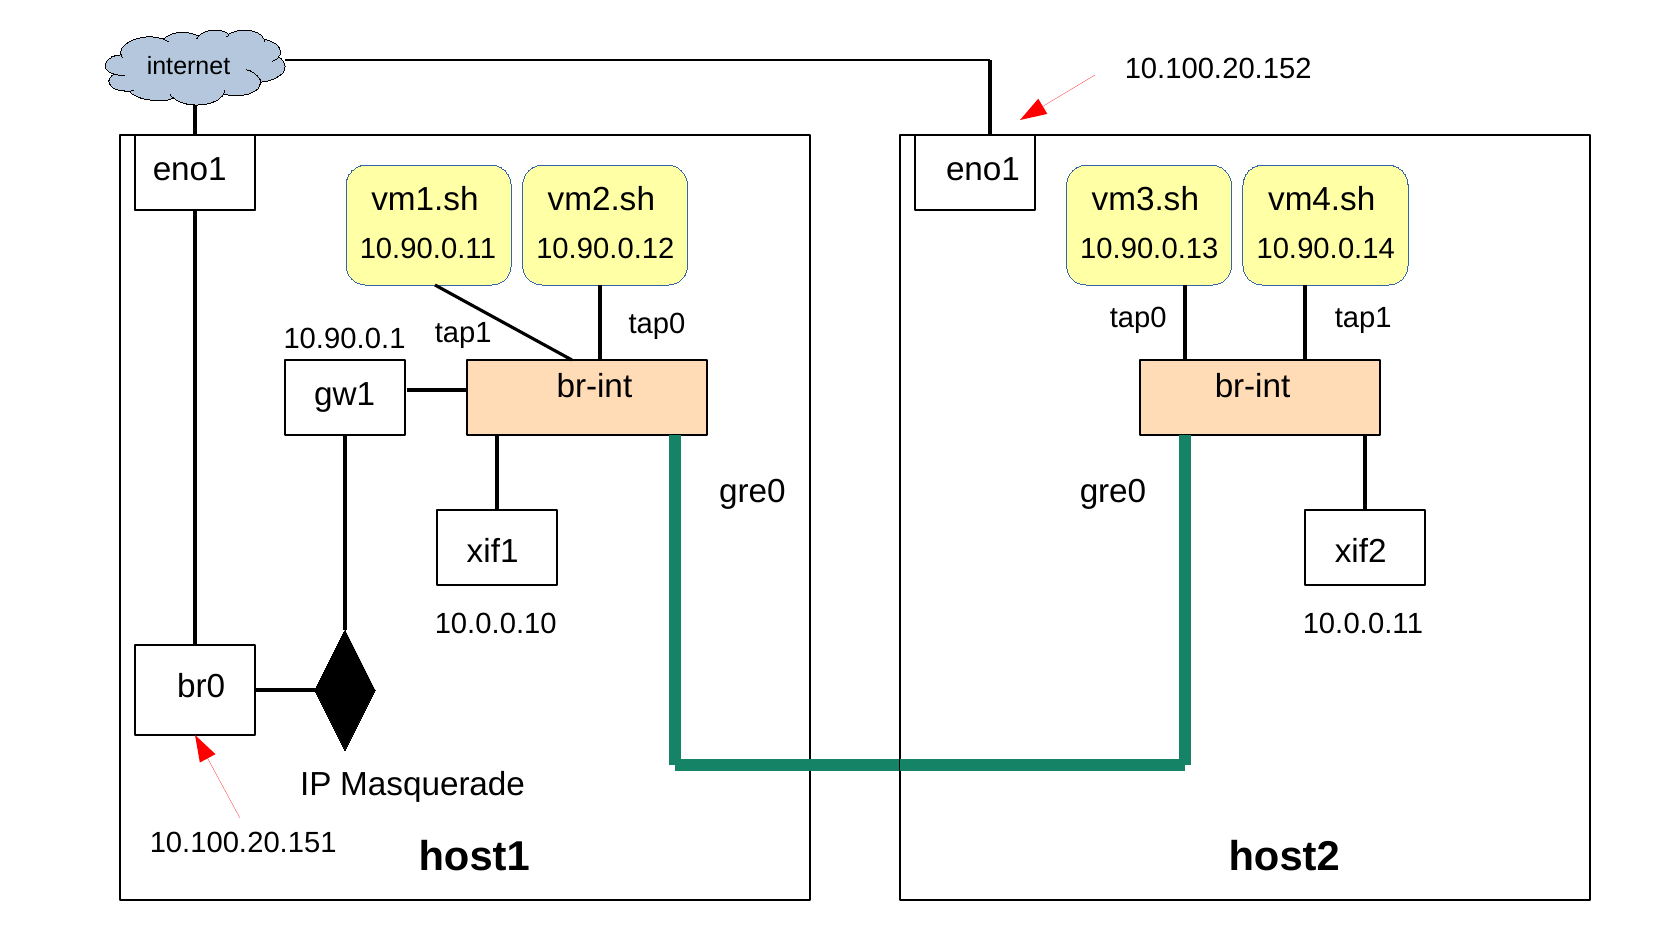

internet
10.100.20.152
eno1
eno1
eno1
vm1.sh
vm2.sh
vm3.sh
vm4.sh
10.90.0.11
10.90.0.12
10.90.0.13
10.90.0.14
tap0
tap1
tap0
tap1
10.90.0.1
br-int
br-int
gw1
gre0
gre0
xif1
xif2
10.0.0.10
10.0.0.11
br0
IP Masquerade
10.100.20.151
host1
host2